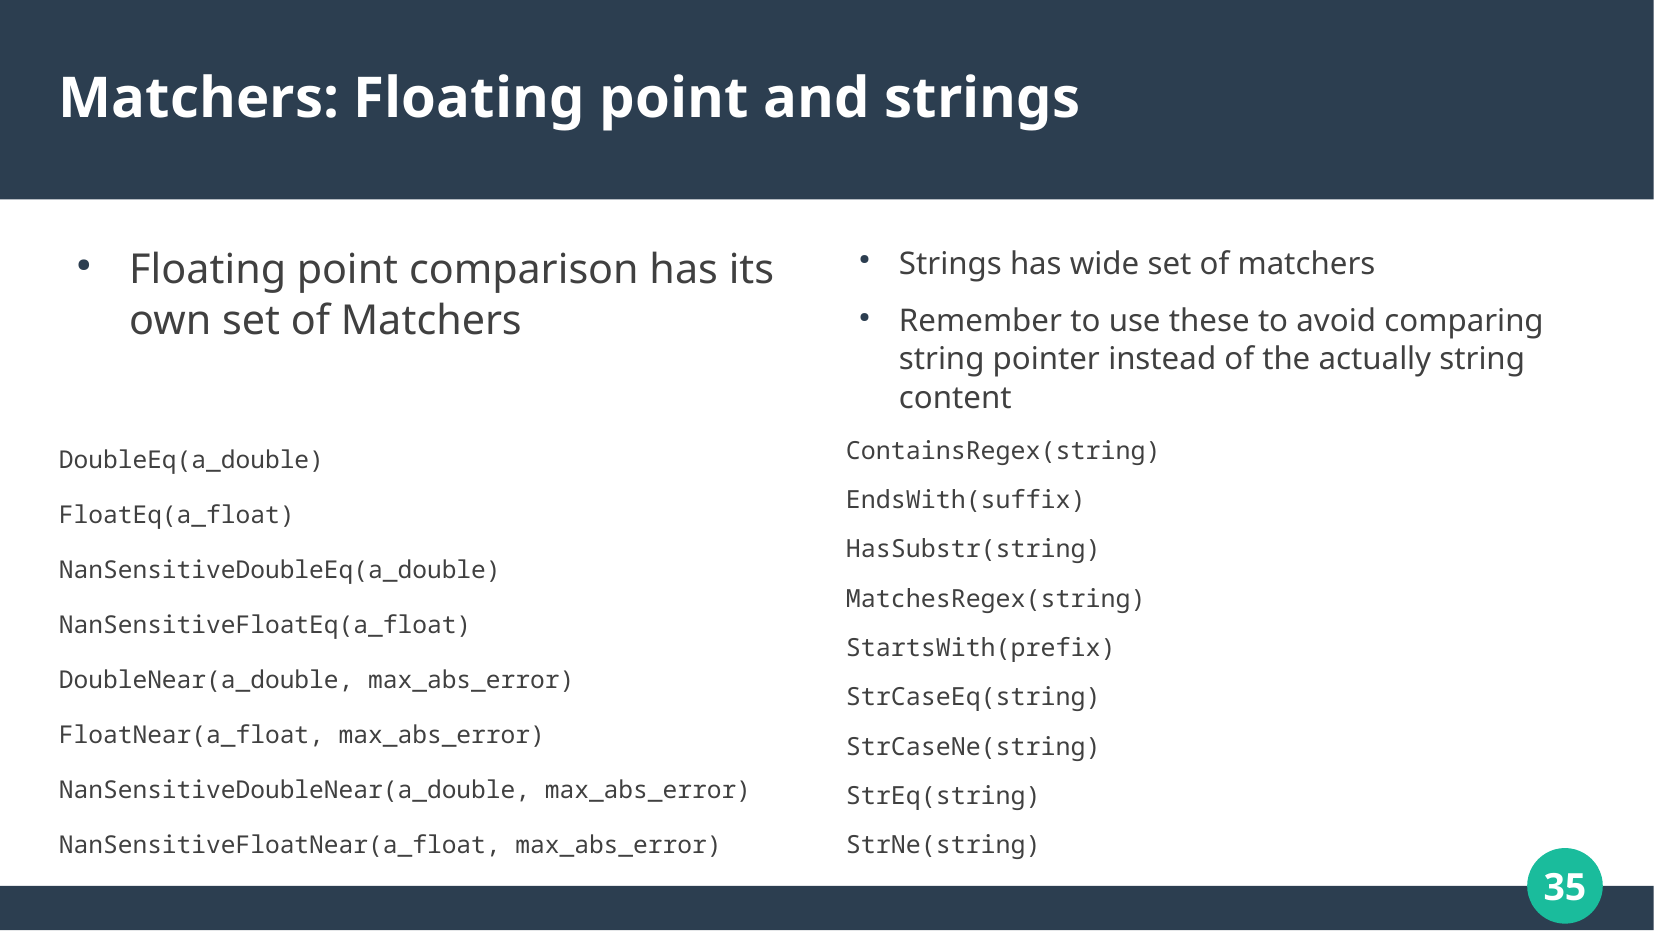

# Matchers: Floating point and strings
Floating point comparison has its own set of Matchers
DoubleEq(a_double)
FloatEq(a_float)
NanSensitiveDoubleEq(a_double)
NanSensitiveFloatEq(a_float)
DoubleNear(a_double, max_abs_error)
FloatNear(a_float, max_abs_error)
NanSensitiveDoubleNear(a_double, max_abs_error)
NanSensitiveFloatNear(a_float, max_abs_error)
Strings has wide set of matchers
Remember to use these to avoid comparing string pointer instead of the actually string content
ContainsRegex(string)
EndsWith(suffix)
HasSubstr(string)
MatchesRegex(string)
StartsWith(prefix)
StrCaseEq(string)
StrCaseNe(string)
StrEq(string)
StrNe(string)